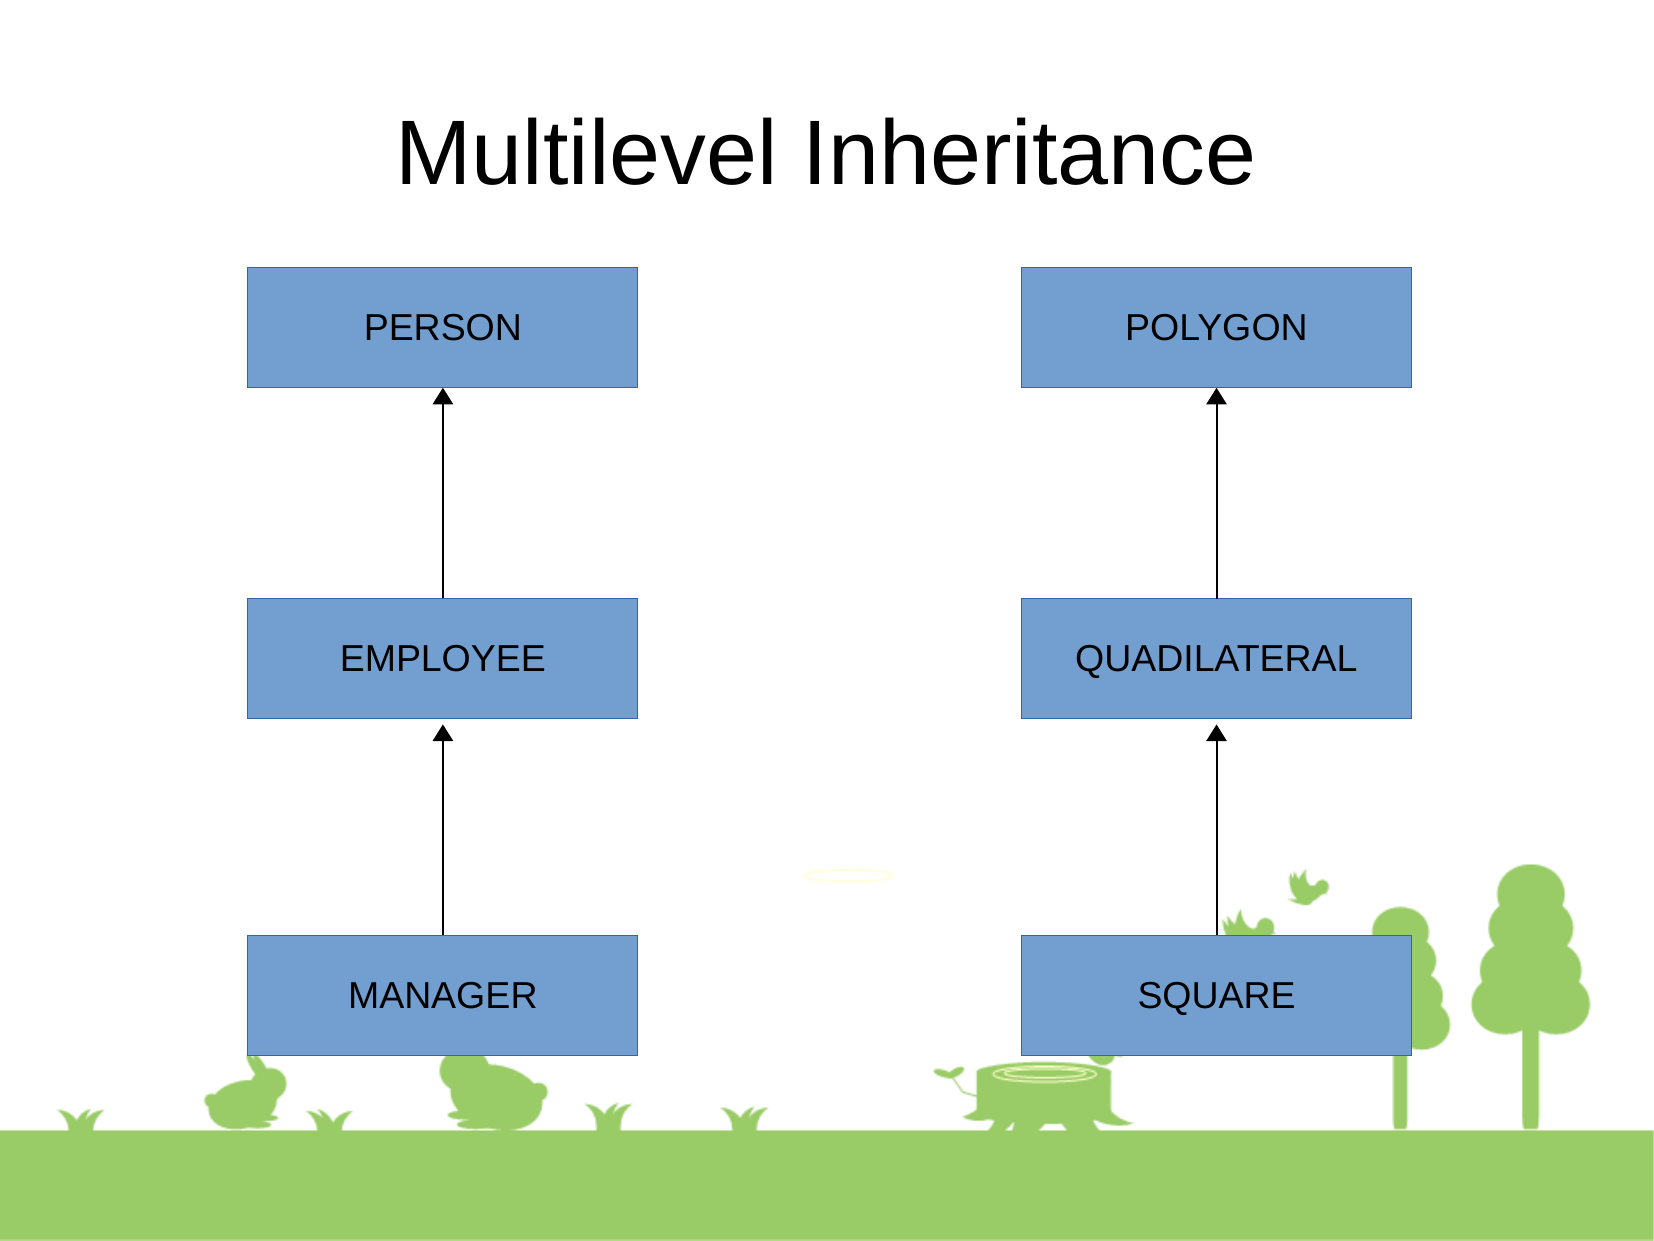

# Multilevel Inheritance
PERSON
EMPLOYEE
MANAGER
POLYGON
QUADILATERAL
SQUARE